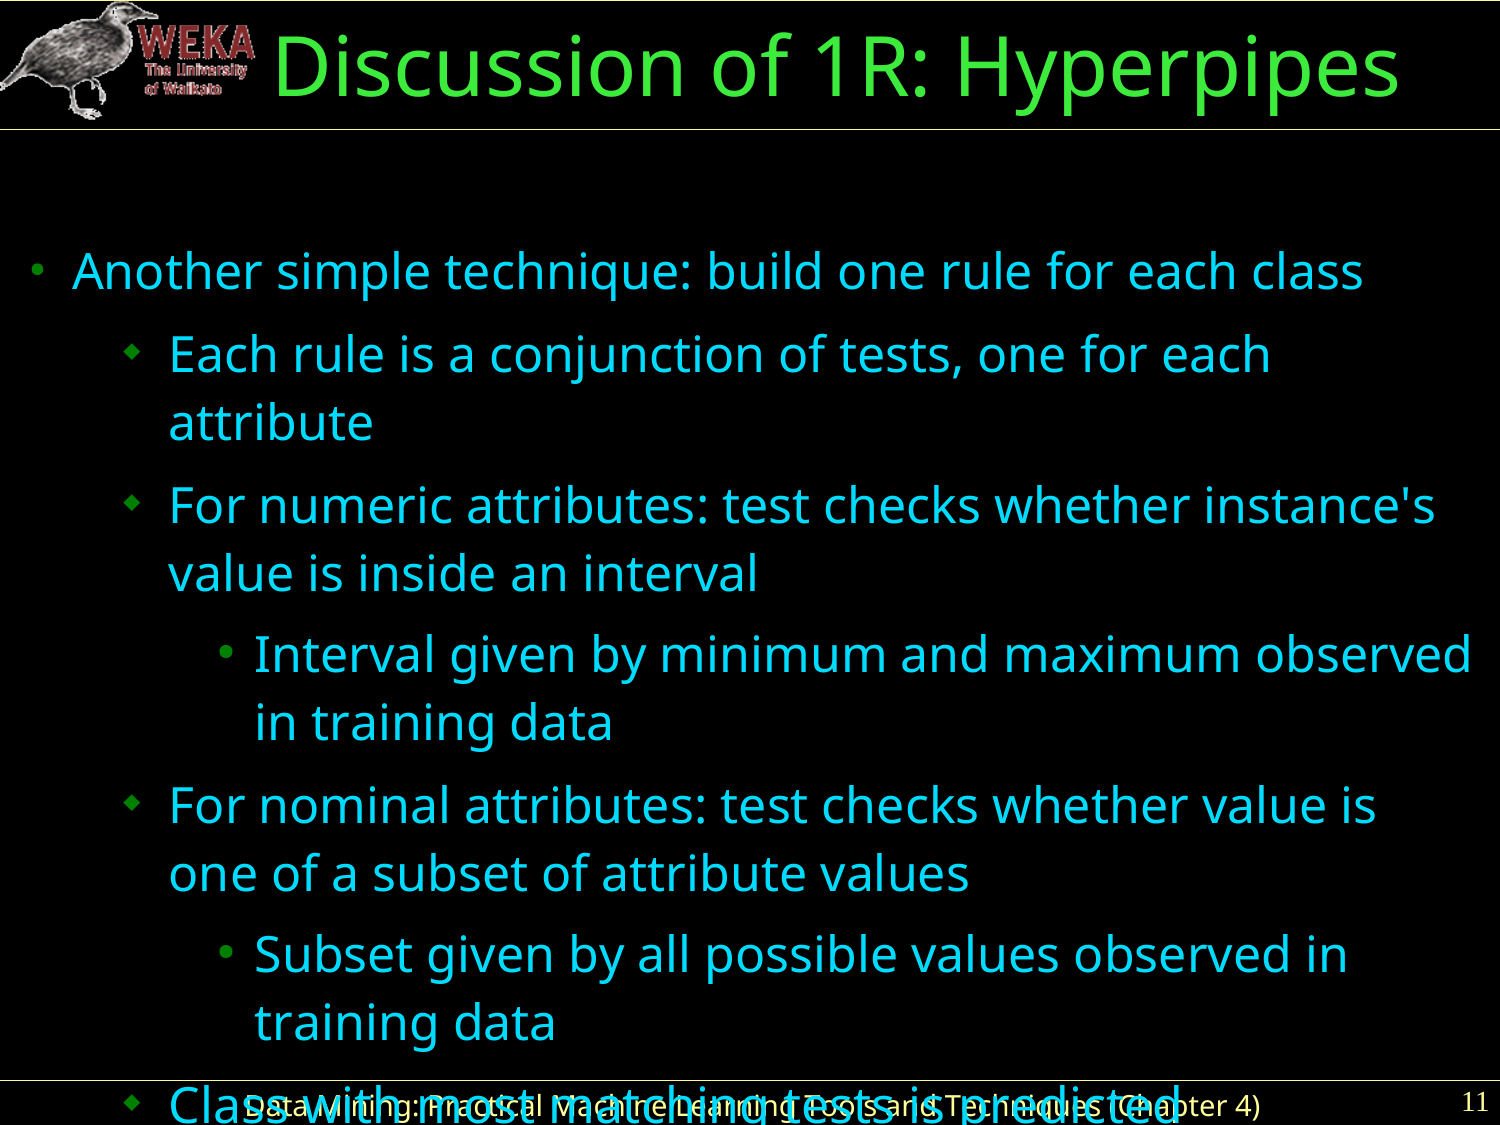

# Discussion of 1R: Hyperpipes
Another simple technique: build one rule for each class
Each rule is a conjunction of tests, one for each attribute
For numeric attributes: test checks whether instance's value is inside an interval
Interval given by minimum and maximum observed in training data
For nominal attributes: test checks whether value is one of a subset of attribute values
Subset given by all possible values observed in training data
Class with most matching tests is predicted
Data Mining: Practical Machine Learning Tools and Techniques (Chapter 4)
11